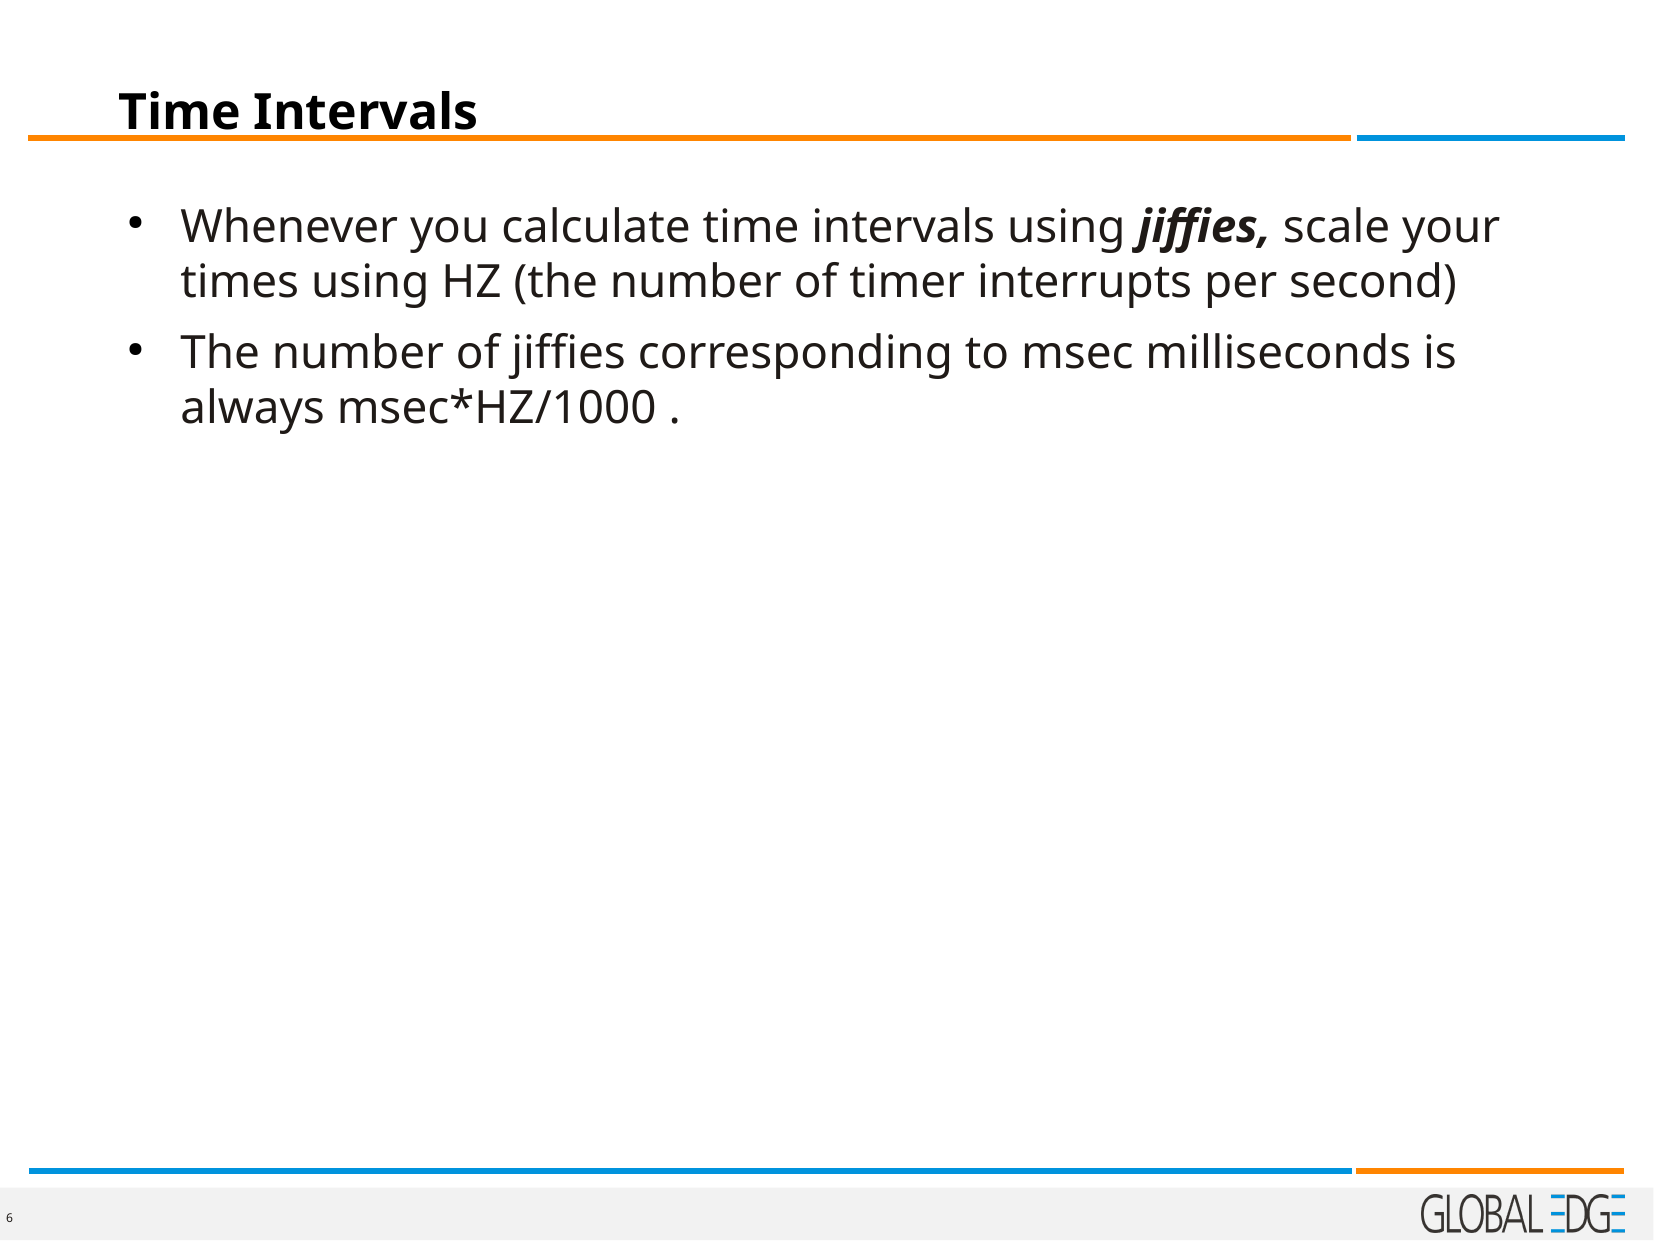

Time Intervals
# Whenever you calculate time intervals using jiffies, scale your times using HZ (the number of timer interrupts per second)
The number of jiffies corresponding to msec milliseconds is always msec*HZ/1000 .